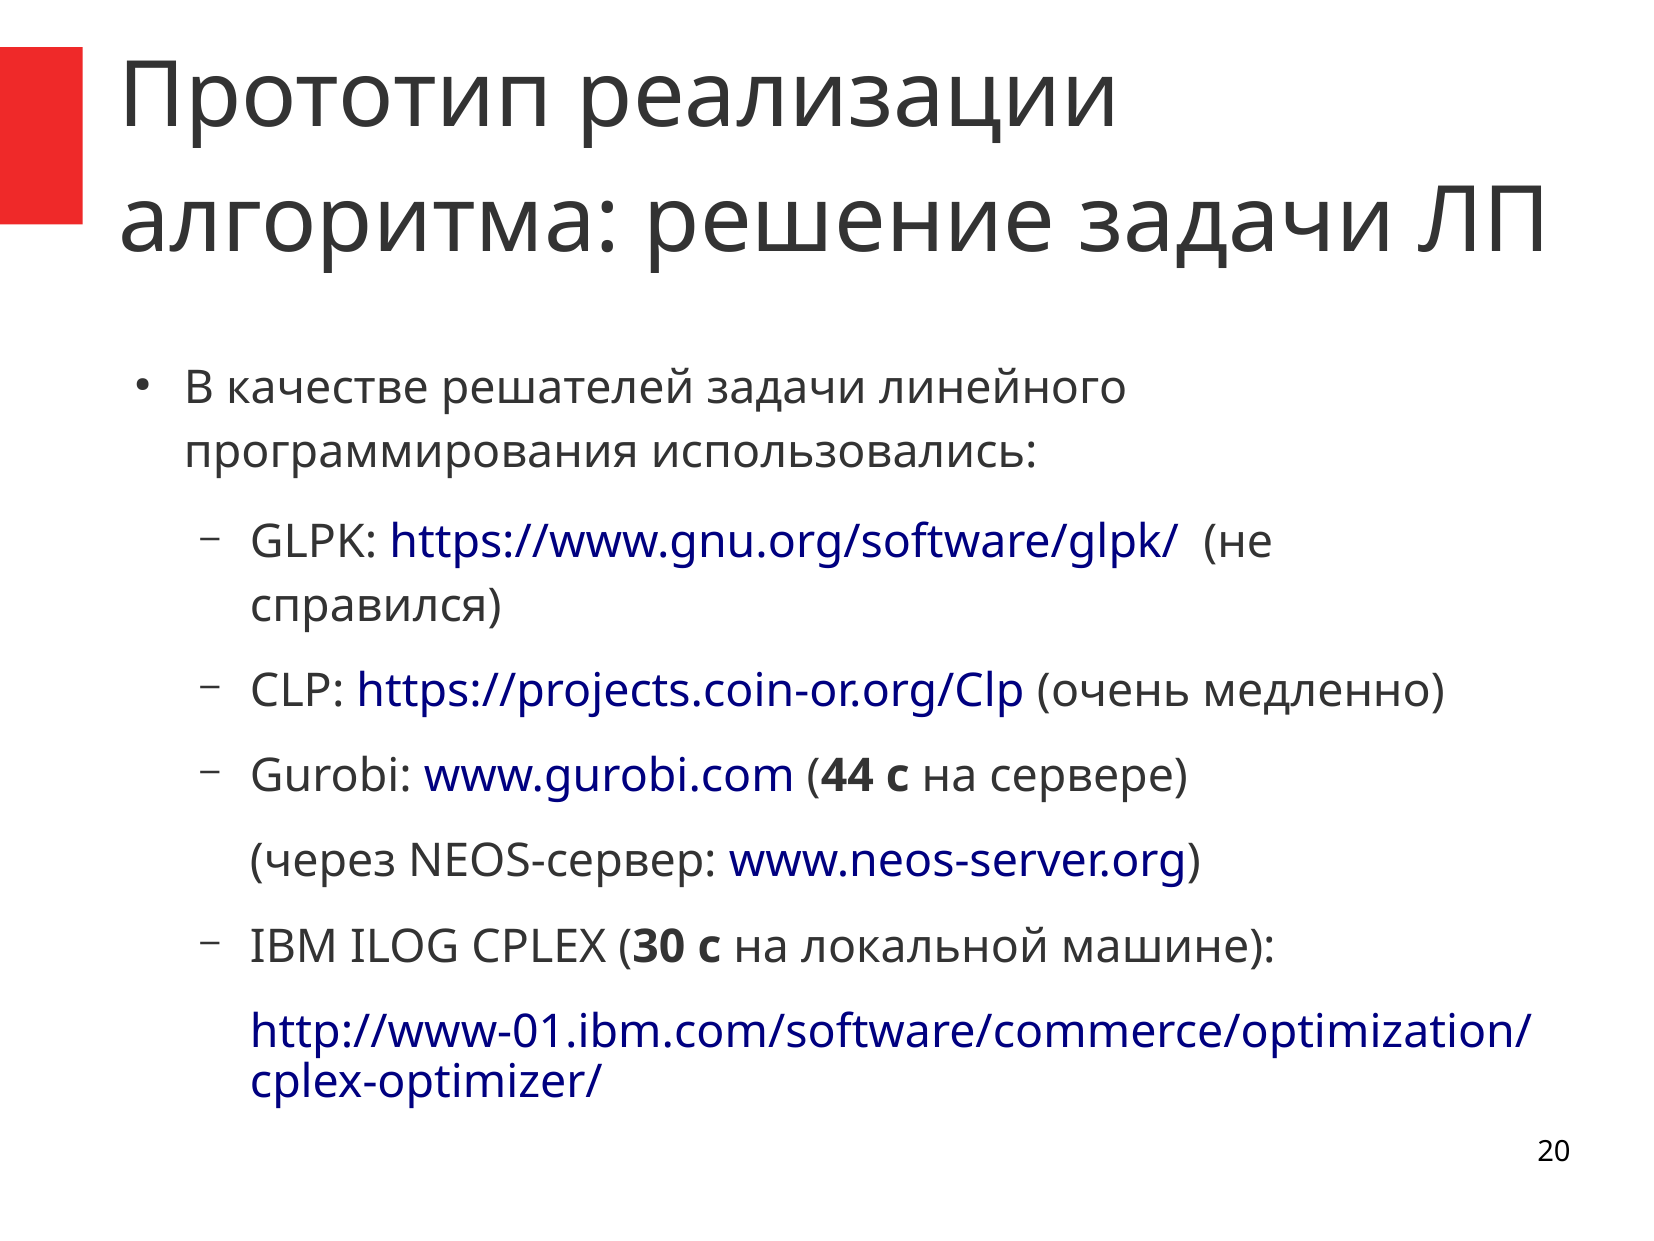

# Прототип реализации алгоритма: решение задачи ЛП
В качестве решателей задачи линейного программирования использовались:
GLPK: https://www.gnu.org/software/glpk/ (не справился)
CLP: https://projects.coin-or.org/Clp (очень медленно)
Gurobi: www.gurobi.com (44 с на сервере)
(через NEOS-сервер: www.neos-server.org)
IBM ILOG CPLEX (30 с на локальной машине):
http://www-01.ibm.com/software/commerce/optimization/cplex-optimizer/
20